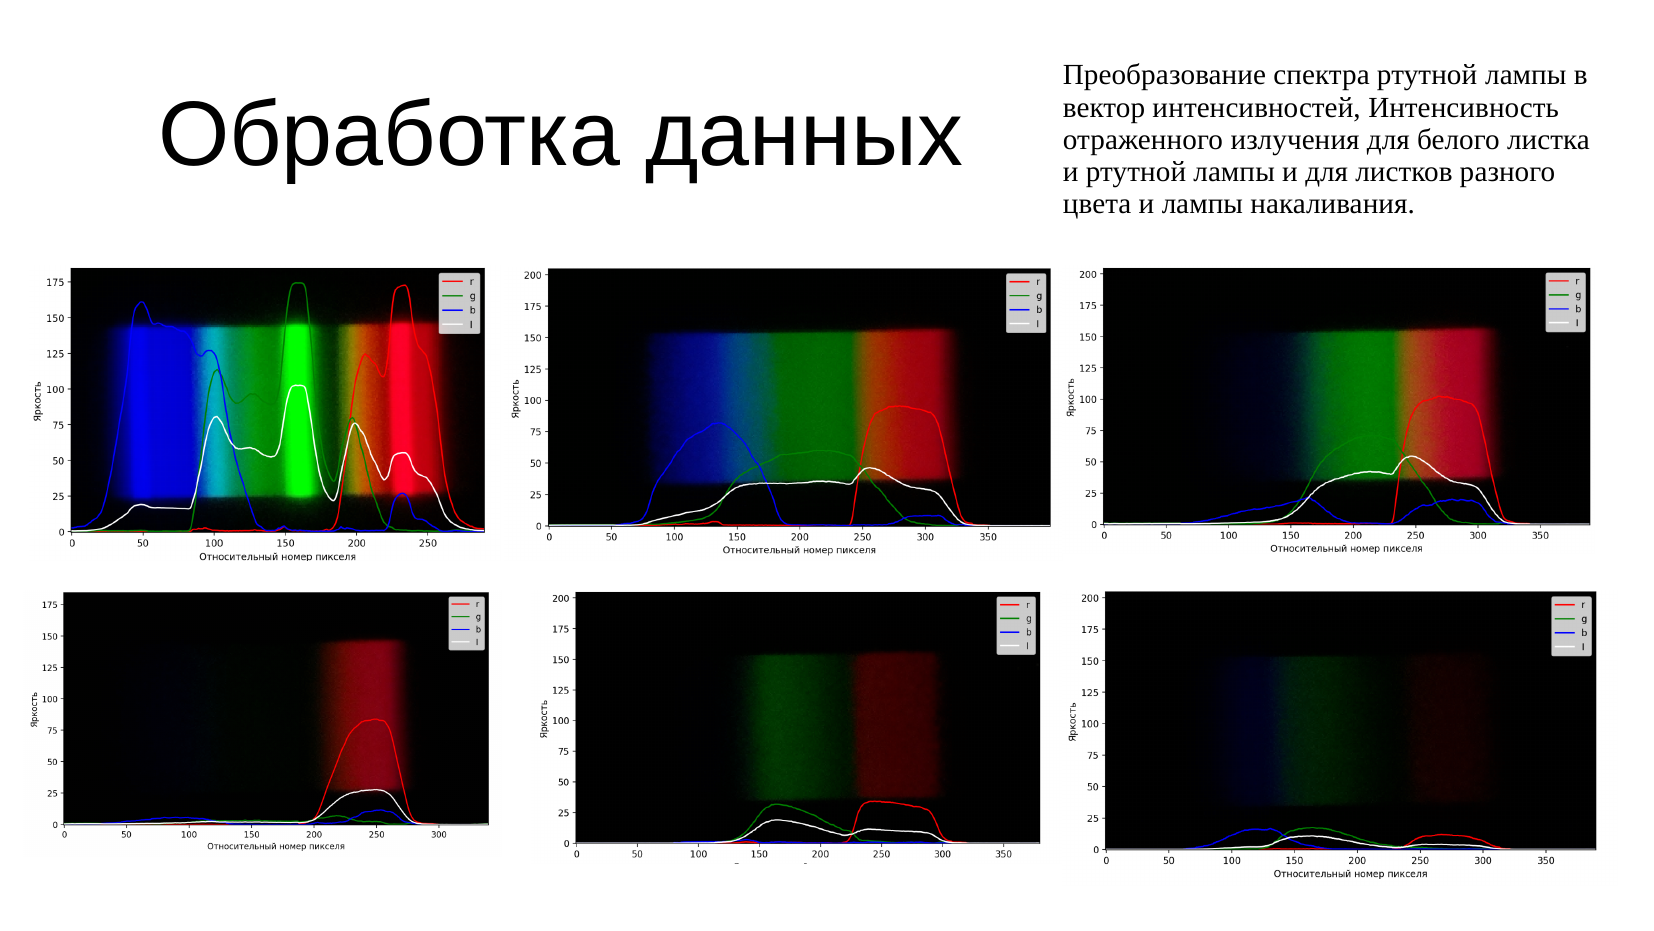

# Обработка данных
Преобразование спектра ртутной лампы в вектор интенсивностей, Интенсивность отраженного излучения для белого листка и ртутной лампы и для листков разного цвета и лампы накаливания.